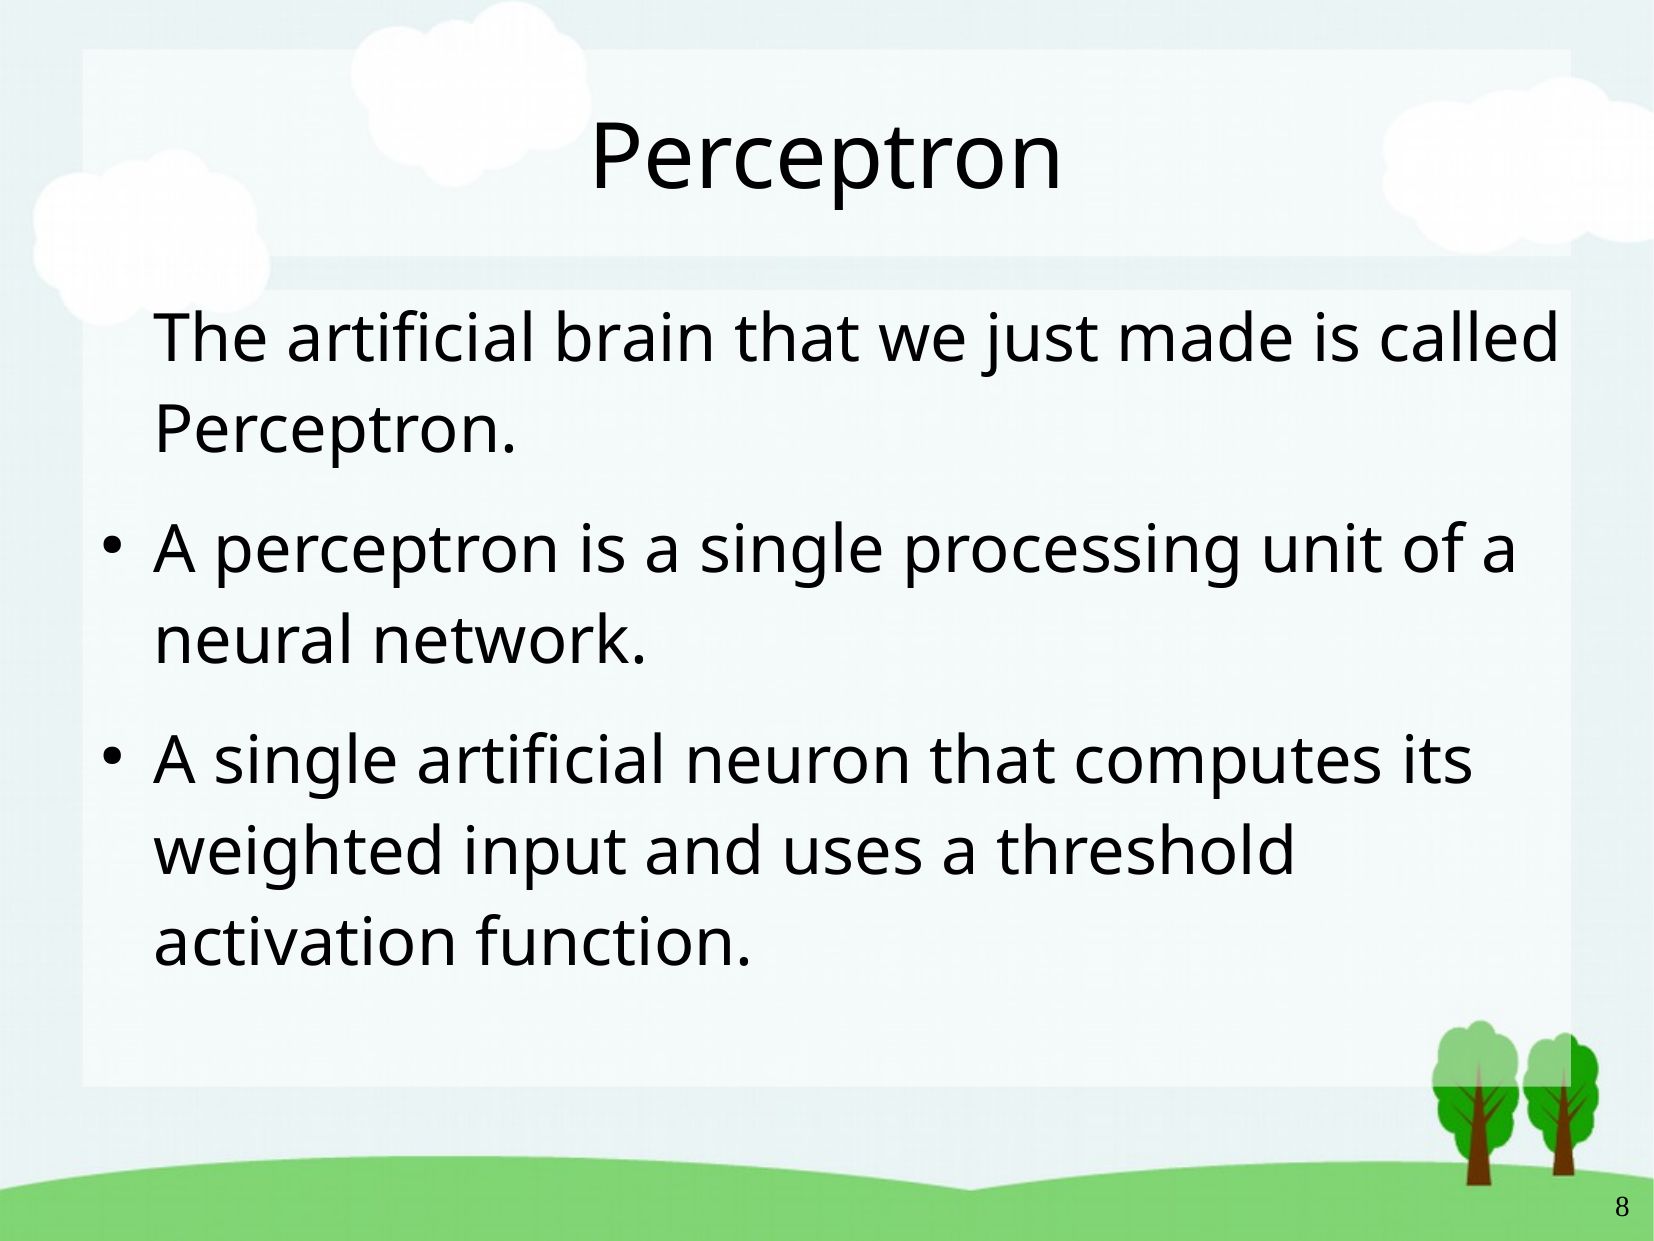

# Perceptron
The artificial brain that we just made is called Perceptron.
A perceptron is a single processing unit of a neural network.
A single artificial neuron that computes its weighted input and uses a threshold activation function.
8